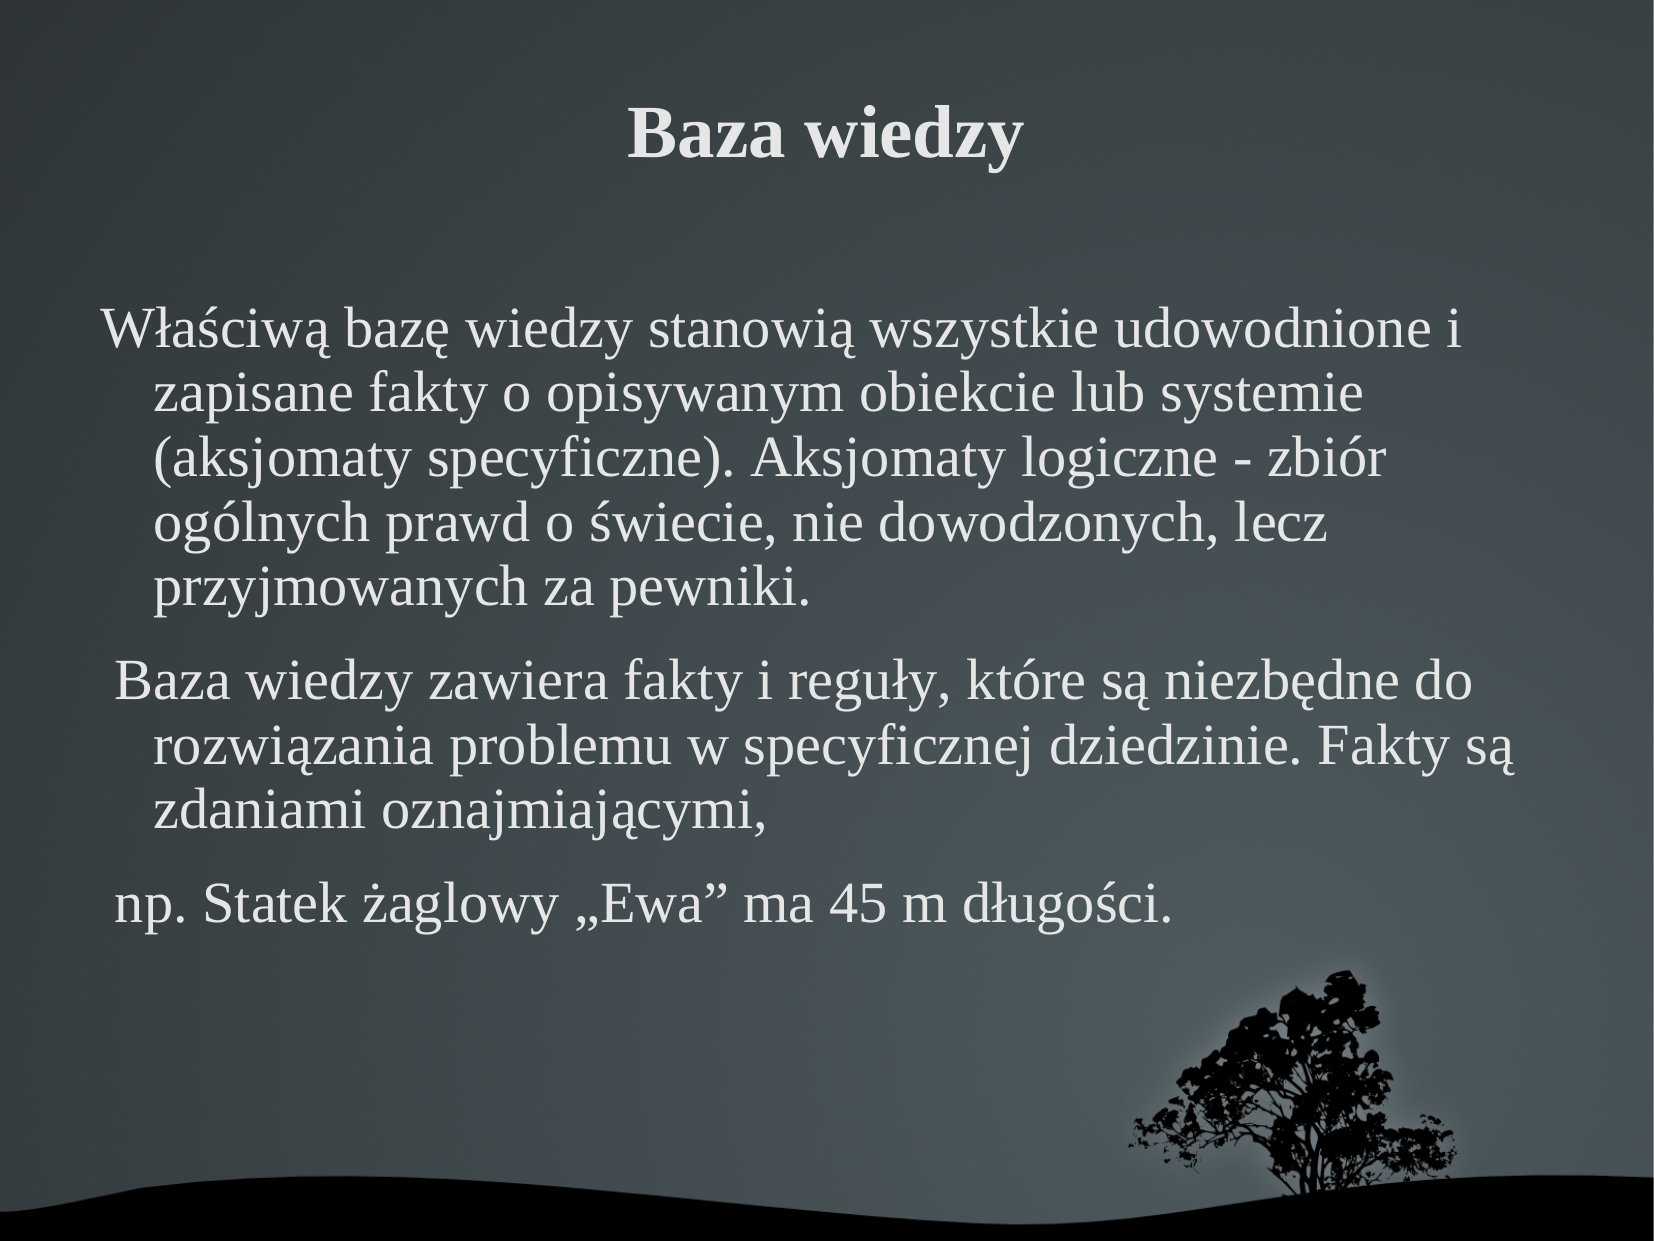

# Baza wiedzy
Właściwą bazę wiedzy stanowią wszystkie udowodnione i zapisane fakty o opisywanym obiekcie lub systemie (aksjomaty specyficzne). Aksjomaty logiczne - zbiór ogólnych prawd o świecie, nie dowodzonych, lecz przyjmowanych za pewniki.
 Baza wiedzy zawiera fakty i reguły, które są niezbędne do rozwiązania problemu w specyficznej dziedzinie. Fakty są zdaniami oznajmiającymi,
 np. Statek żaglowy „Ewa” ma 45 m długości.